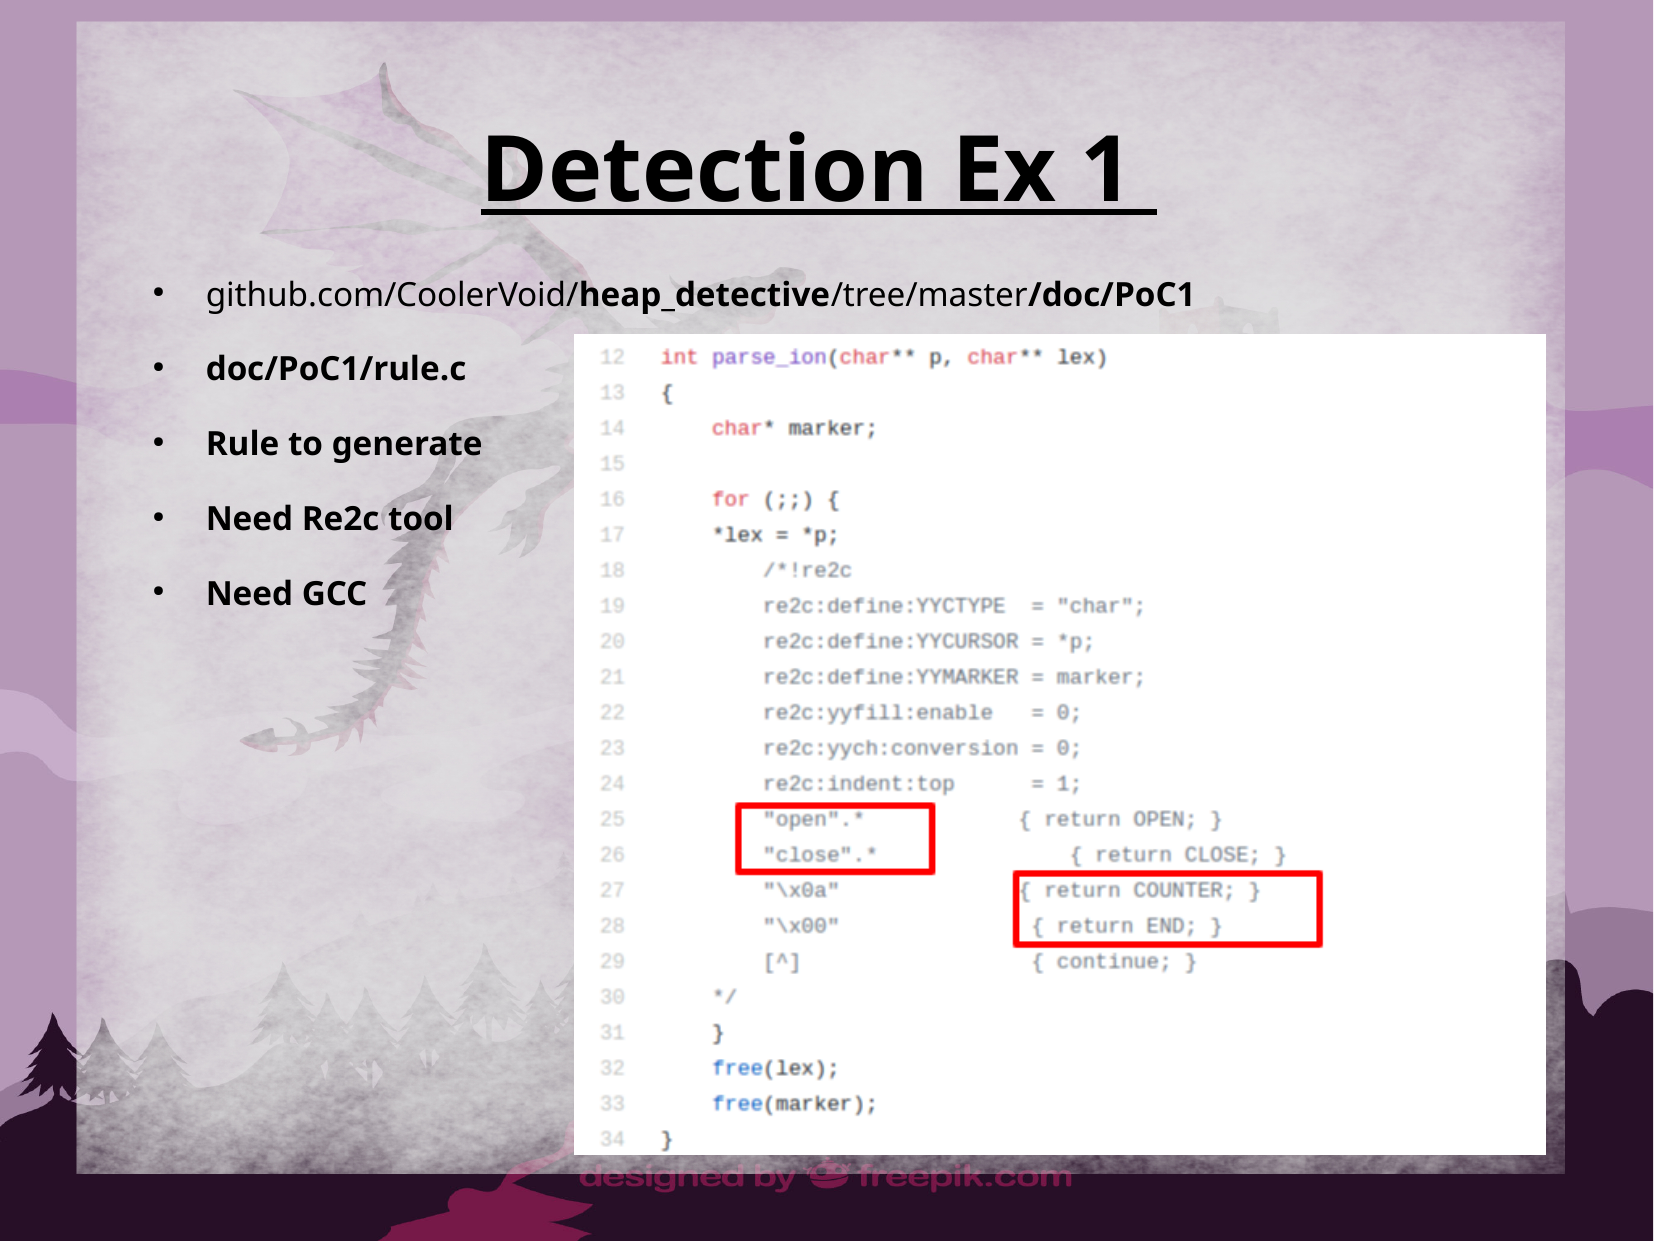

# Detection Ex 1
github.com/CoolerVoid/heap_detective/tree/master/doc/PoC1
doc/PoC1/rule.c
Rule to generate
Need Re2c tool
Need GCC